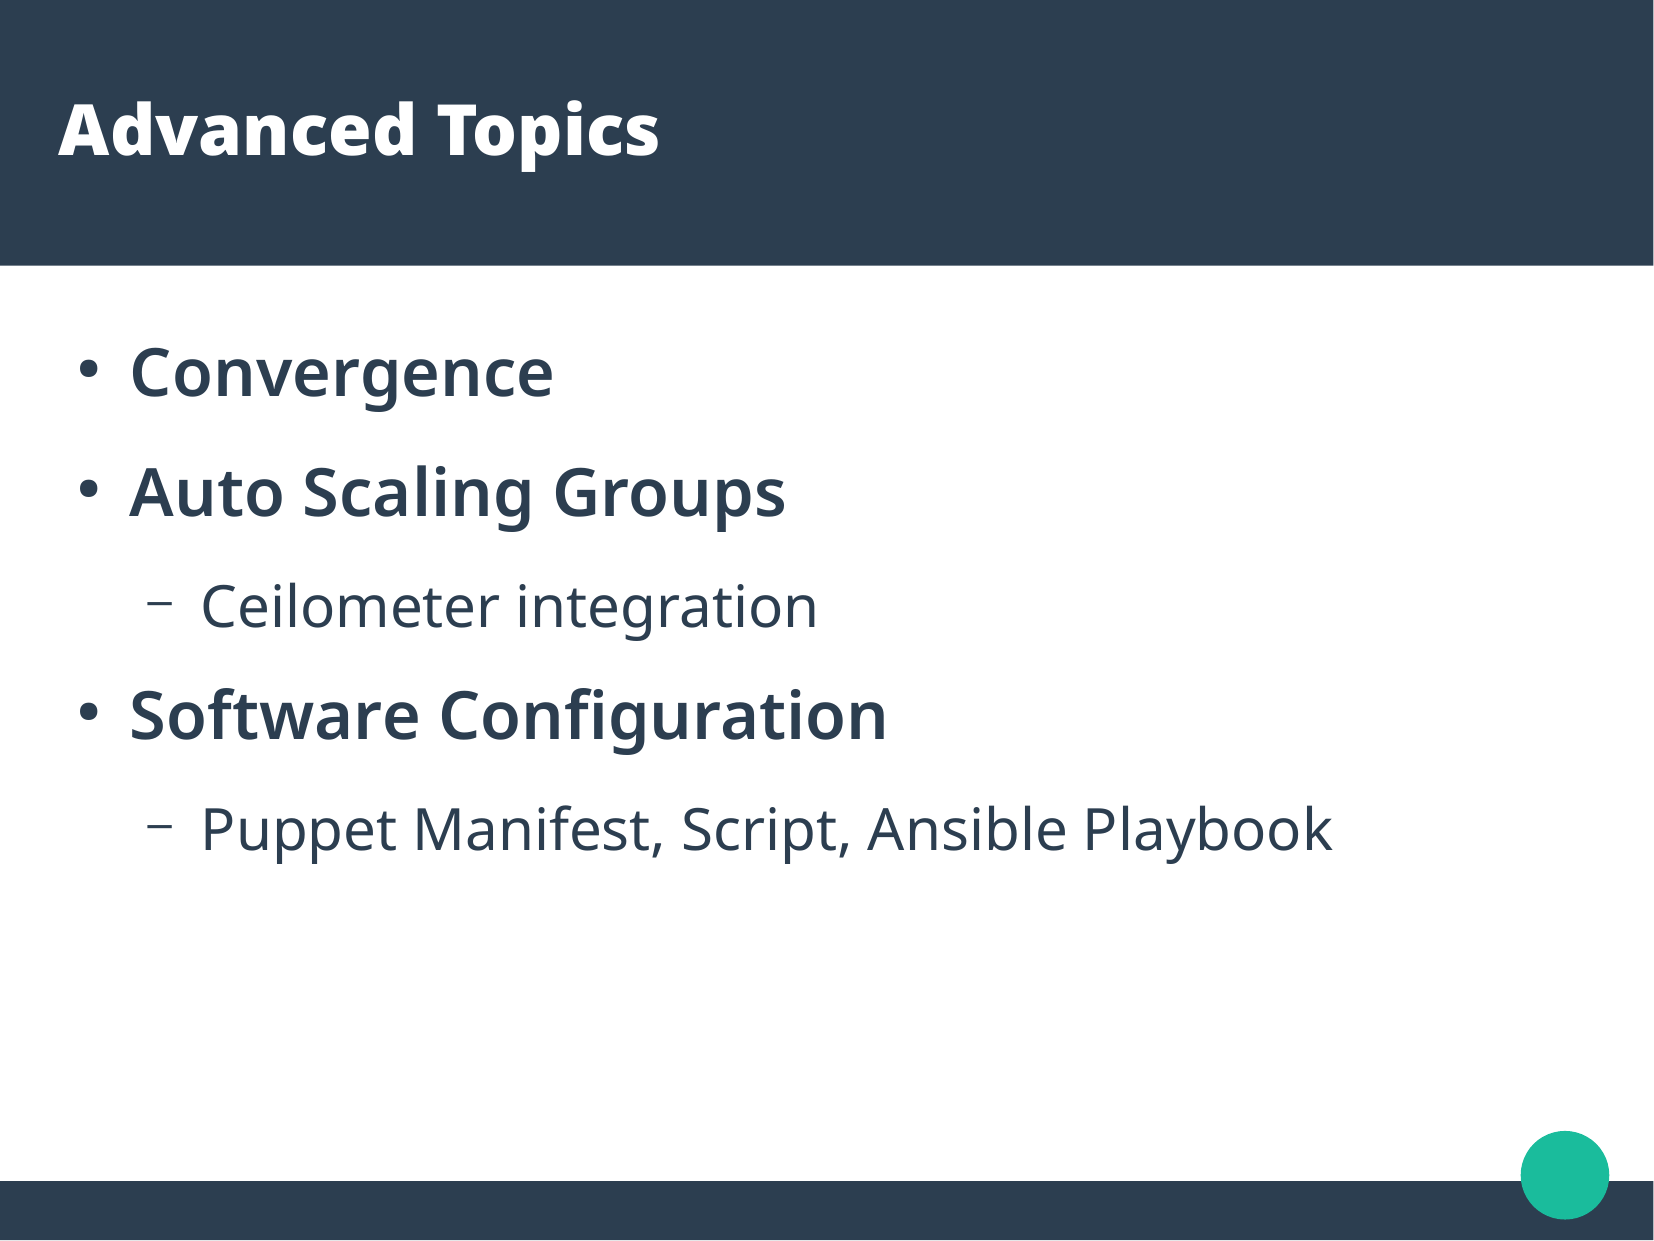

# Advanced Topics
Convergence
Auto Scaling Groups
Ceilometer integration
Software Configuration
Puppet Manifest, Script, Ansible Playbook